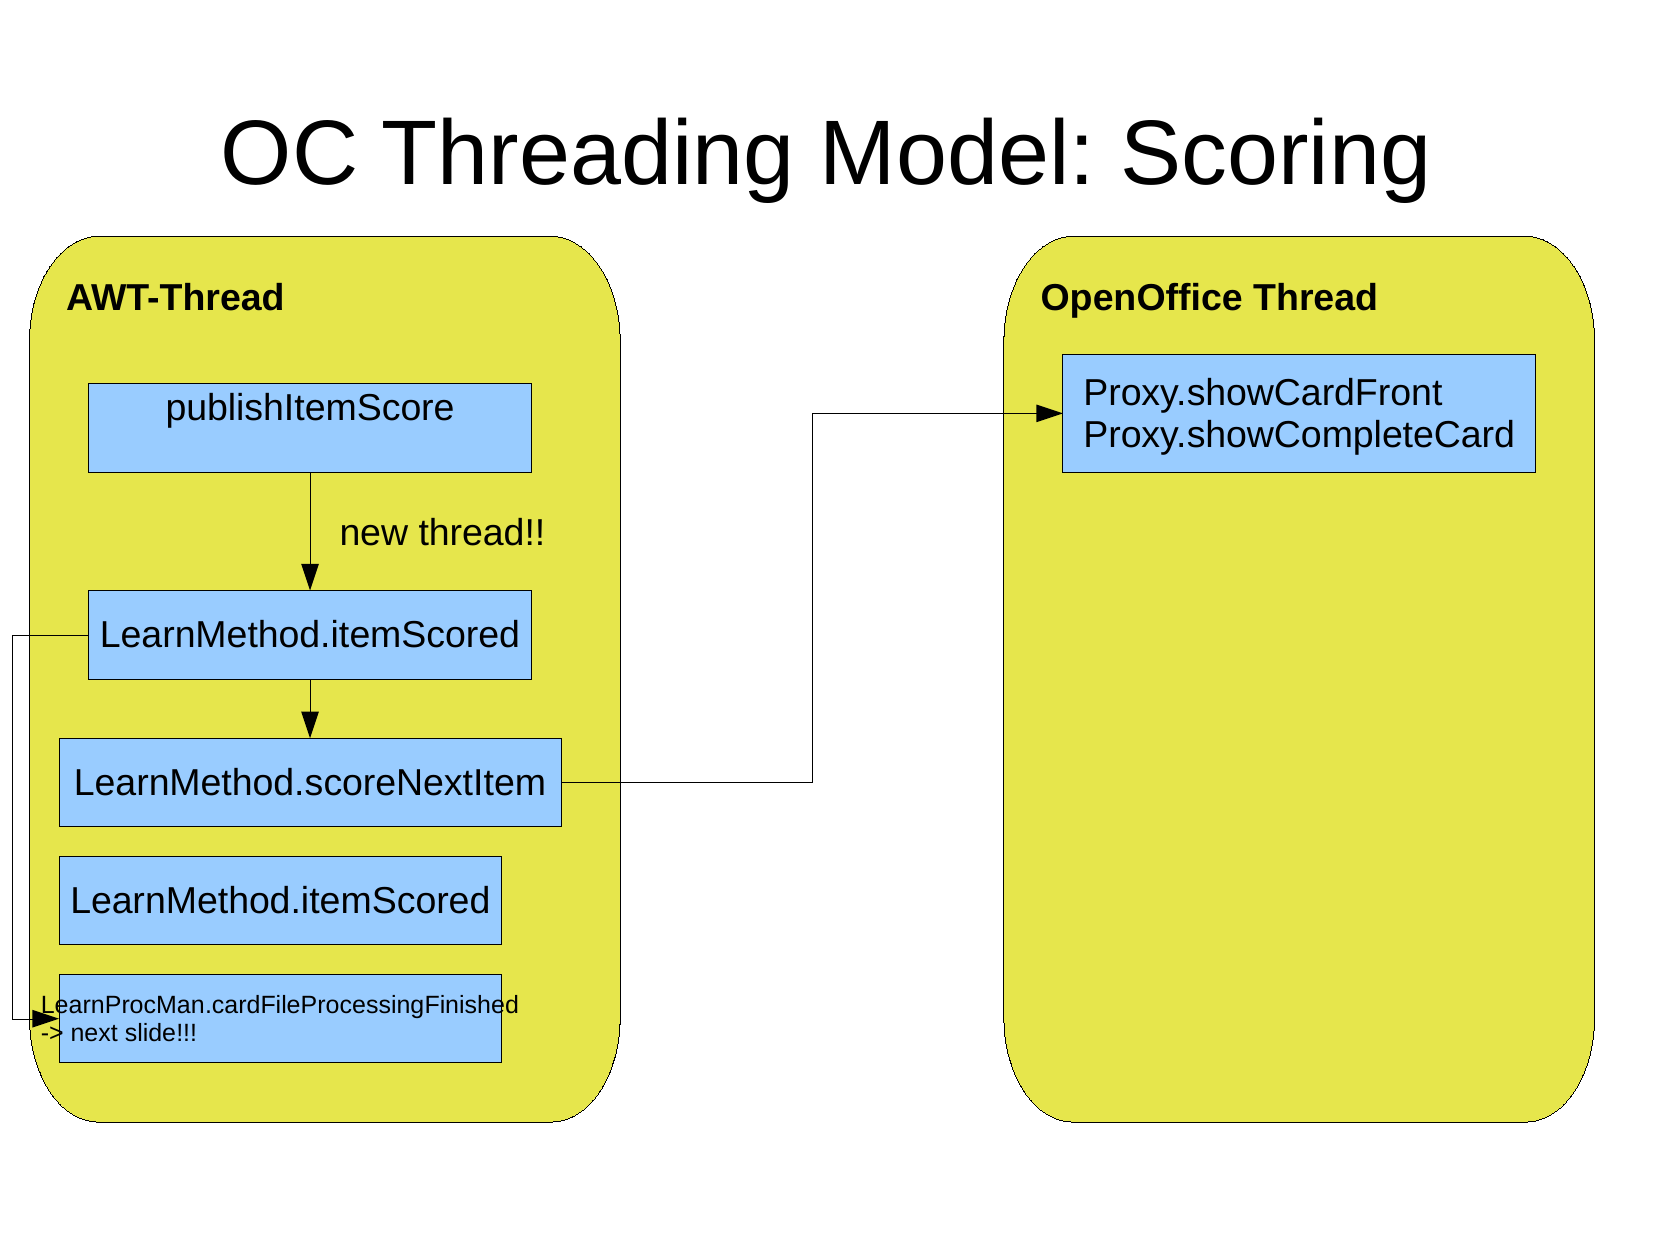

# OC Threading Model: Scoring
AWT-Thread
OpenOffice Thread
Proxy.showCardFront
Proxy.showCompleteCard
publishItemScore
publishItemScore
new thread!!
LearnMethod.itemScored
LearnMethod.scoreNextItem
LearnMethod.itemScored
LearnProcMan.cardFileProcessingFinished
-> next slide!!!